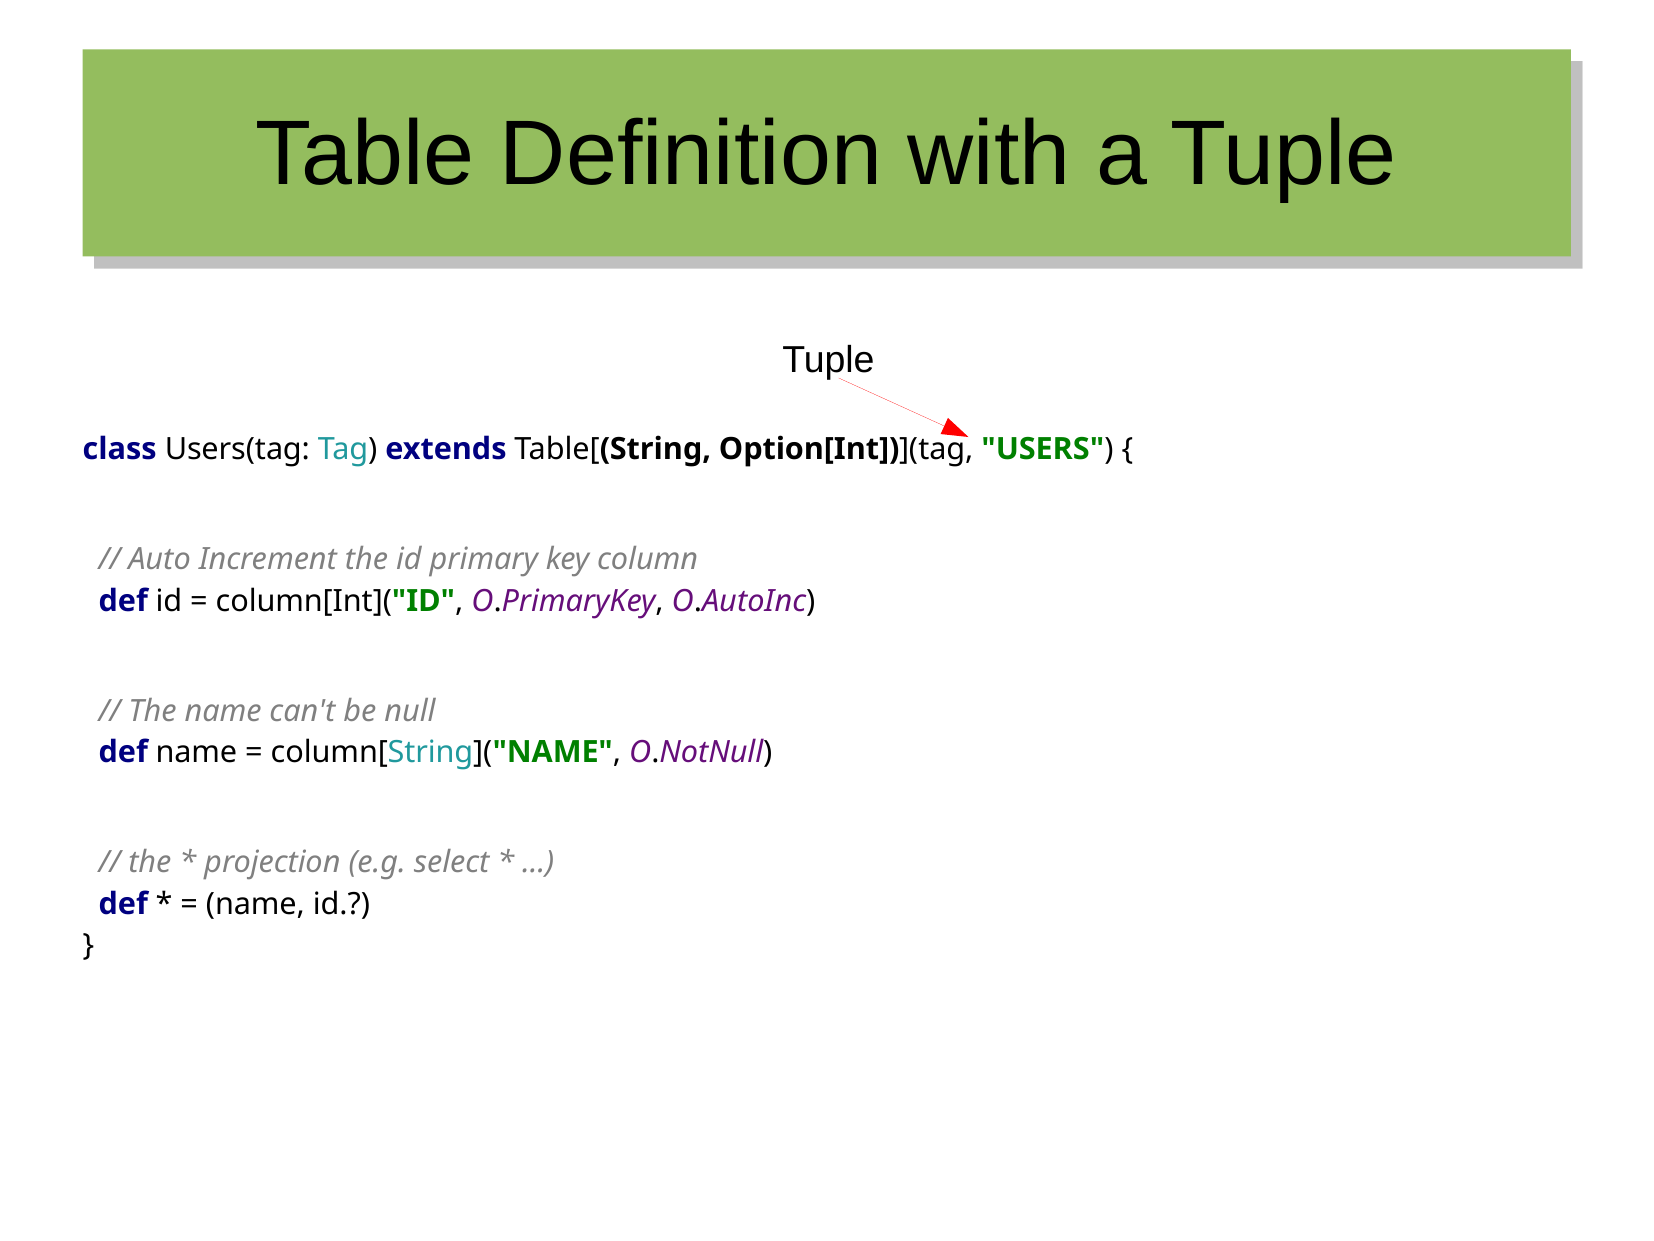

# Table Definition with a Tuple
class Users(tag: Tag) extends Table[(String, Option[Int])](tag, "USERS") {
 // Auto Increment the id primary key column
 def id = column[Int]("ID", O.PrimaryKey, O.AutoInc)
 // The name can't be null
 def name = column[String]("NAME", O.NotNull)
 // the * projection (e.g. select * ...)
 def * = (name, id.?)
}
Tuple